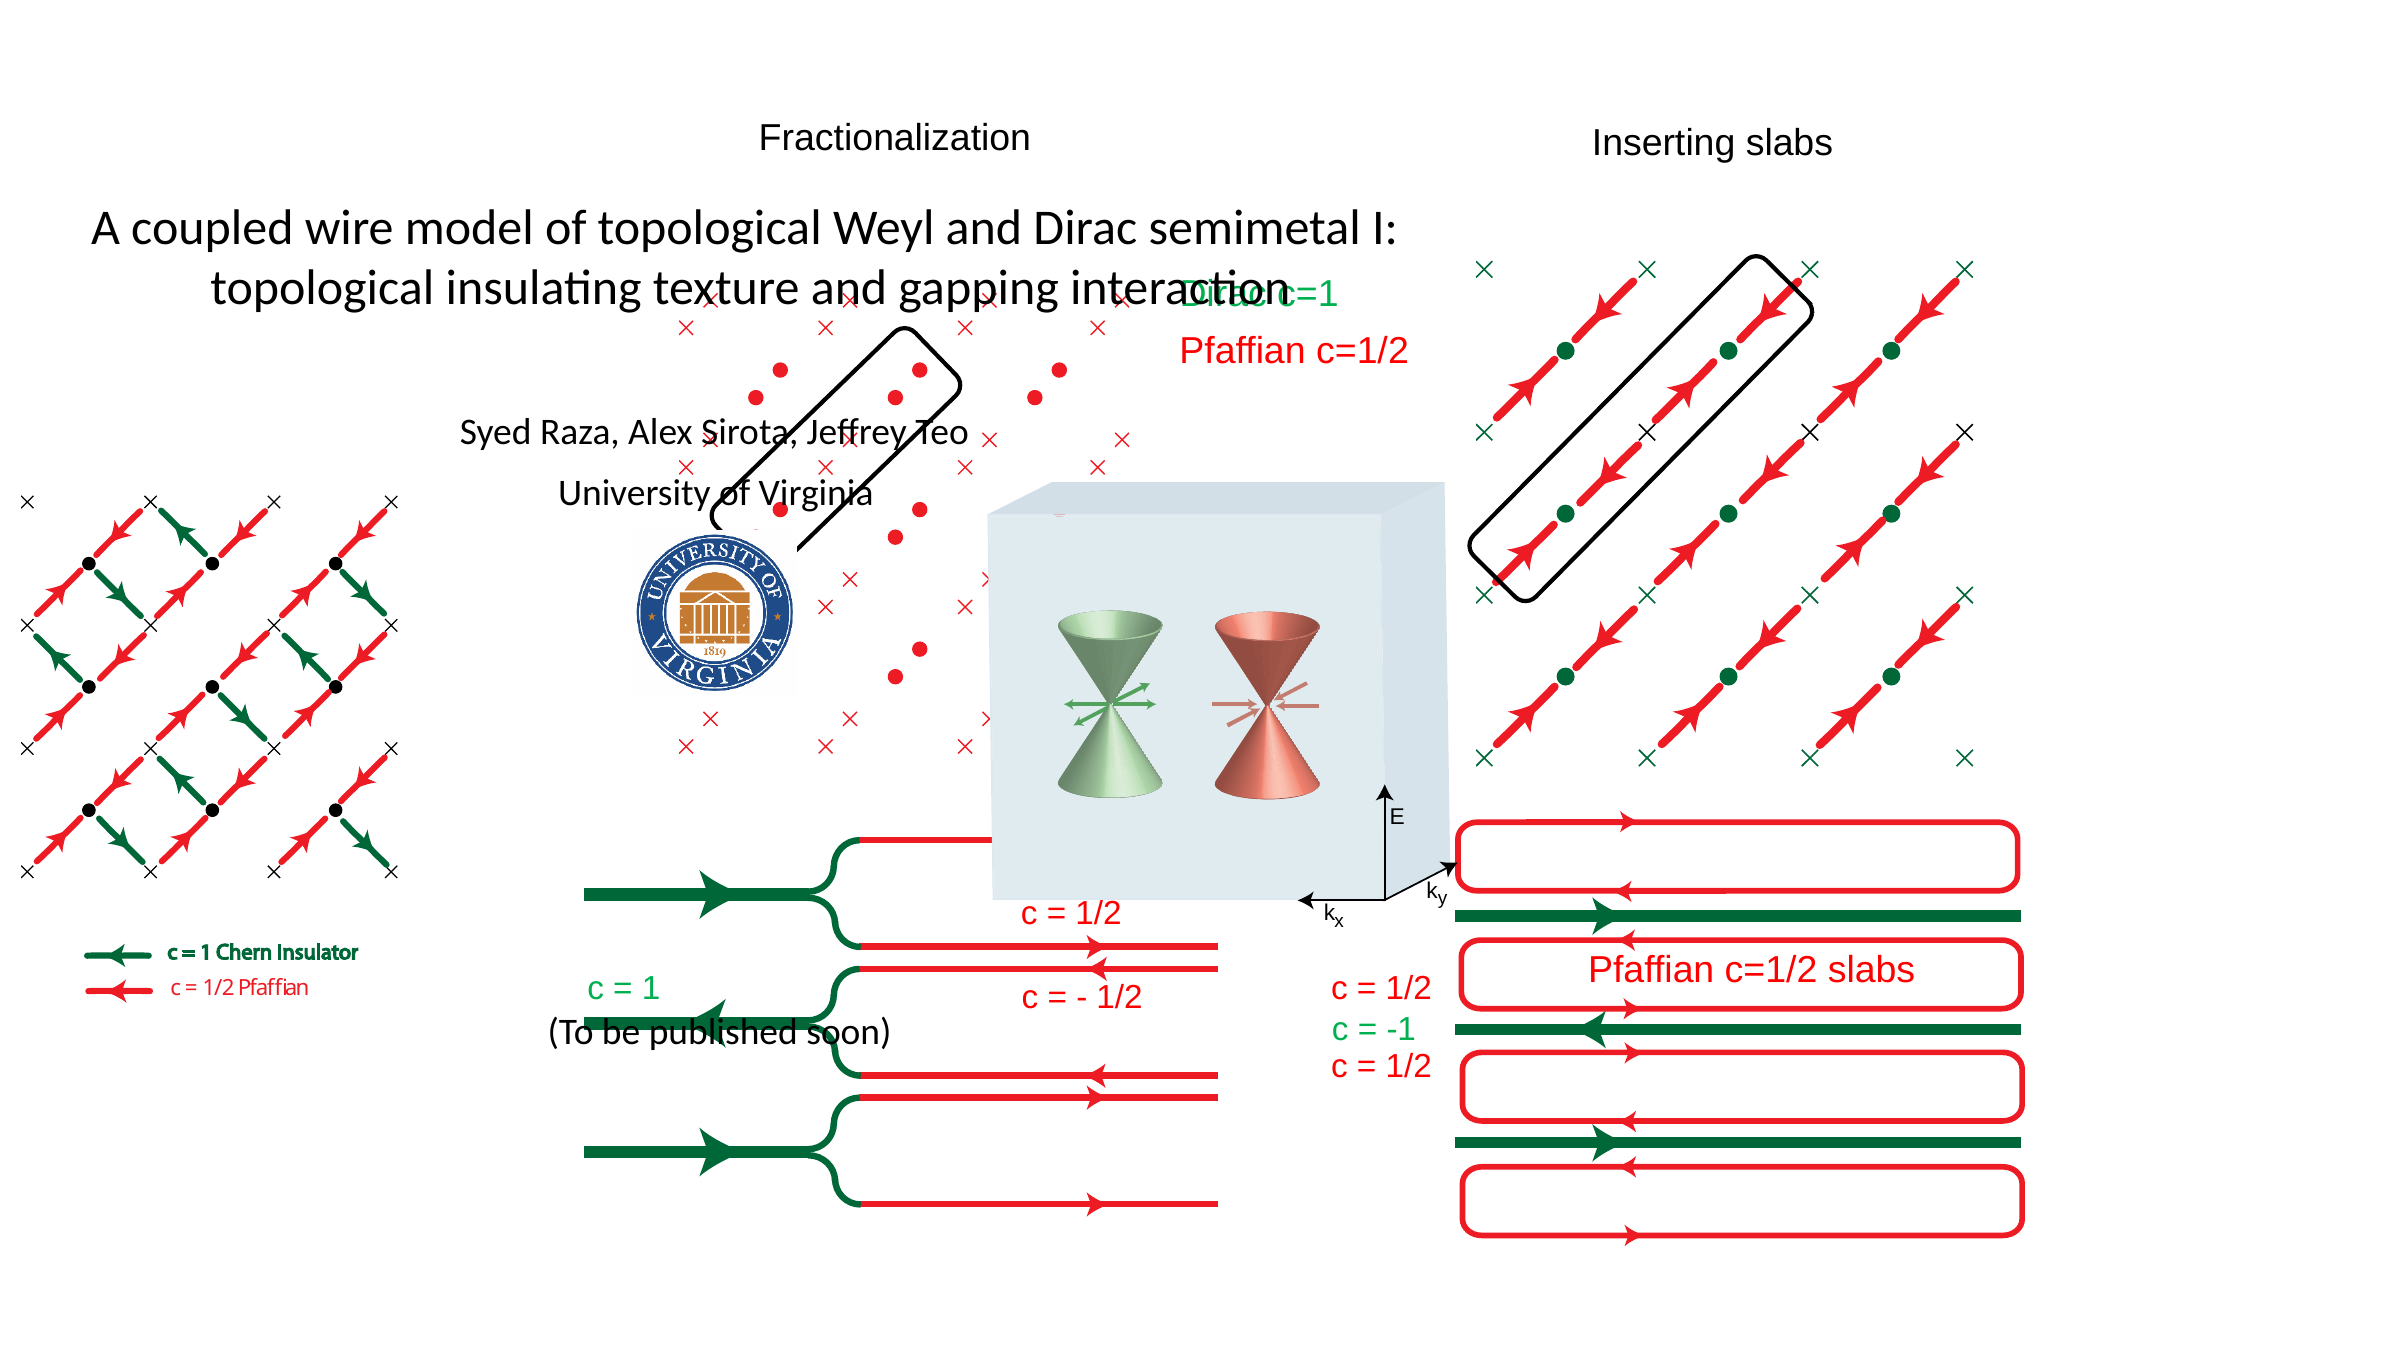

Fractionalization
Inserting slabs
A coupled wire model of topological Weyl and Dirac semimetal I:
topological insulating texture and gapping interaction
Dirac c=1
Pfaffian c=1/2
Syed Raza, Alex Sirota, Jeffrey Teo
University of Virginia
c = 1/2
Pfaffian c=1/2 slabs
c = 1
c = 1/2
c = - 1/2
(To be published soon)
c = -1
c = 1/2